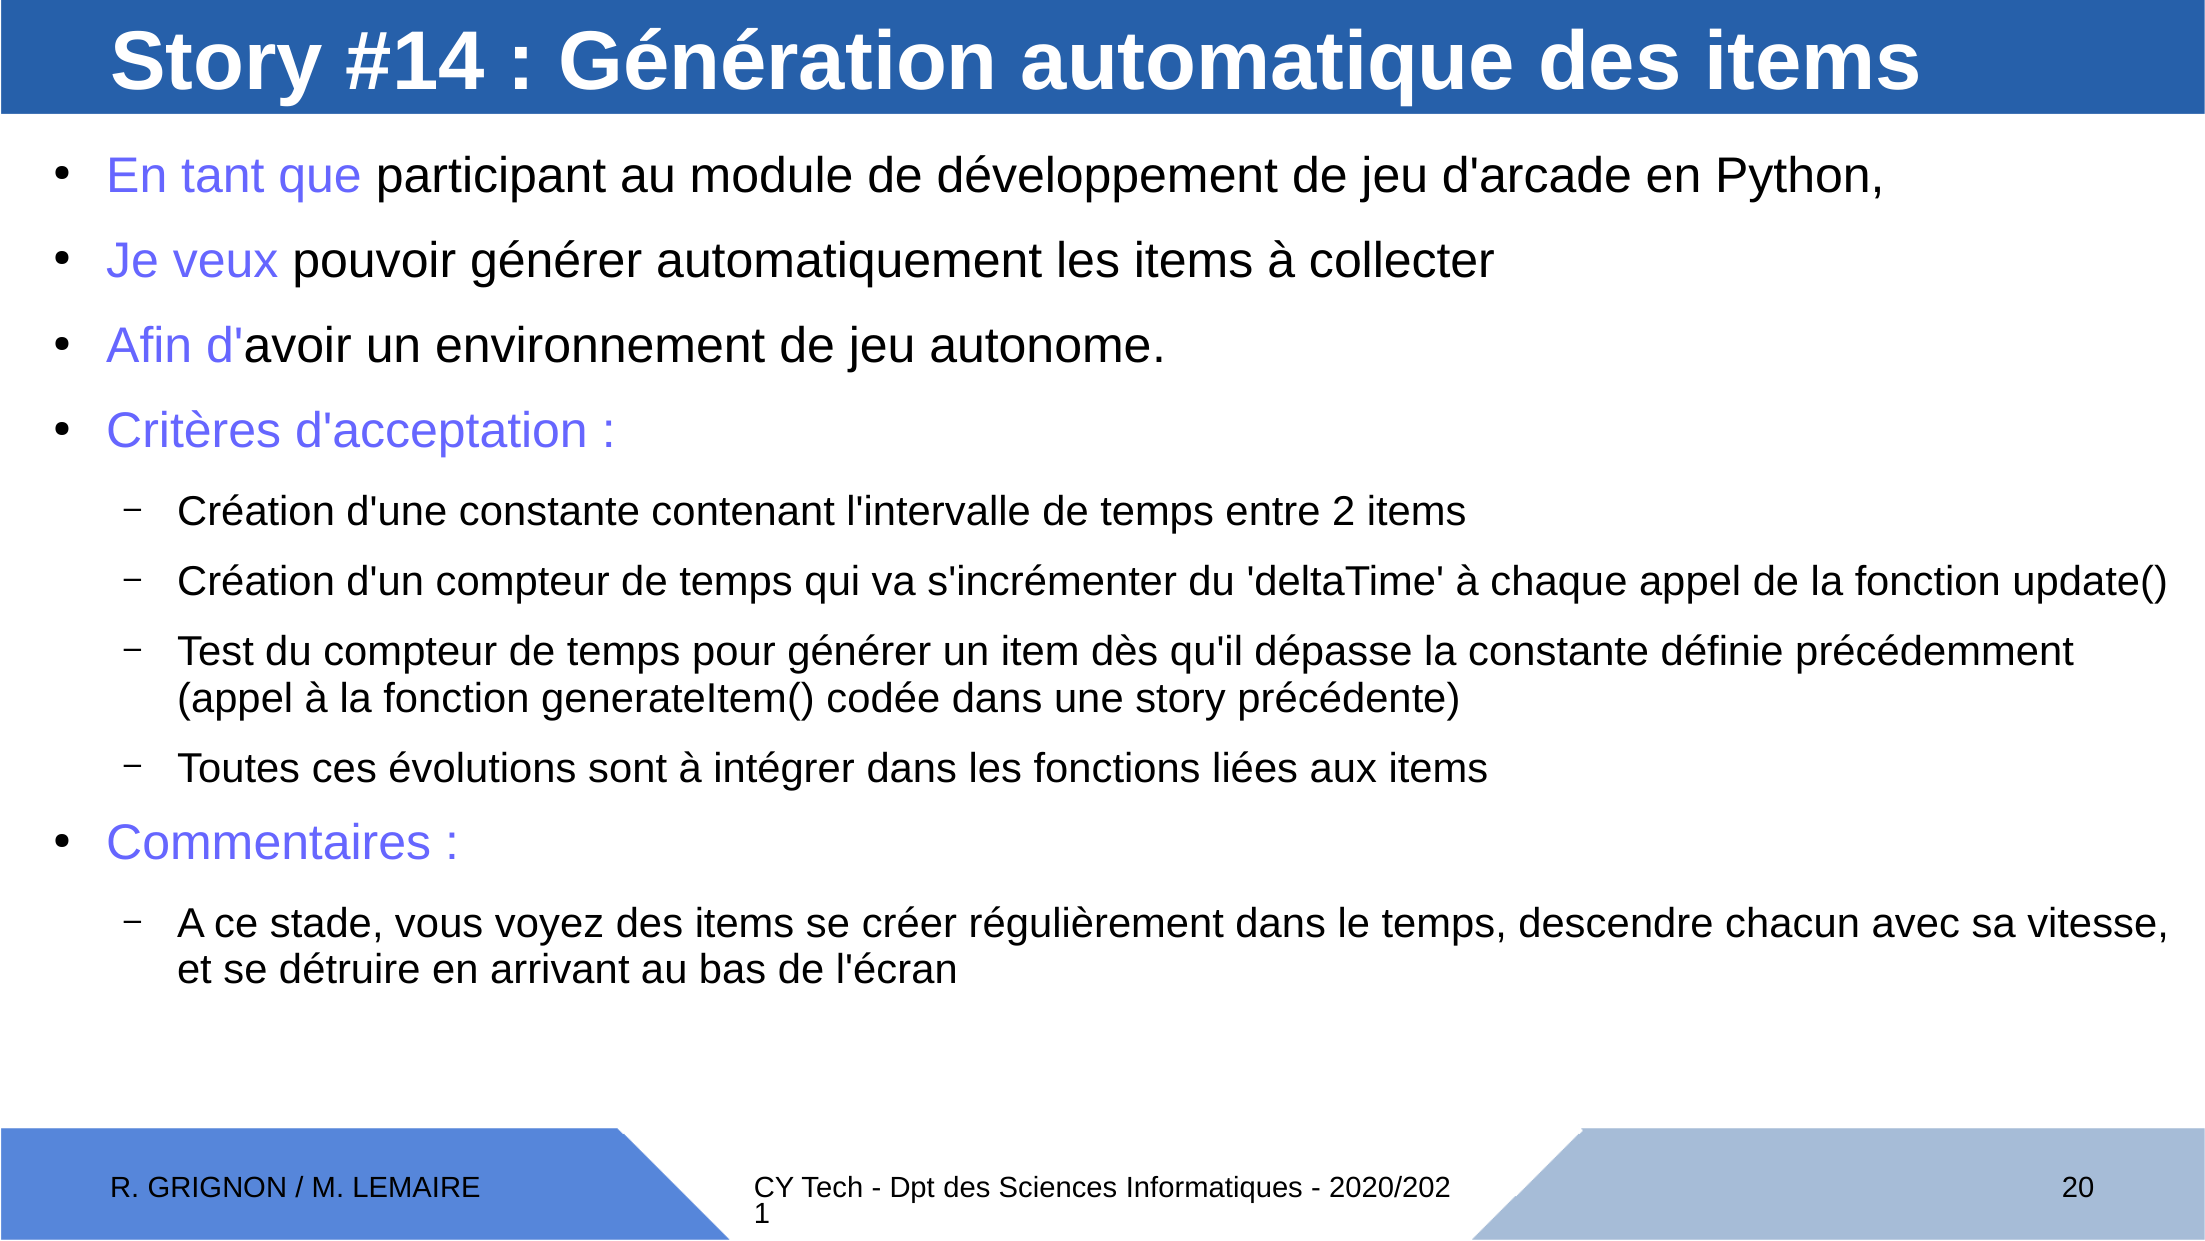

# Story #14 : Génération automatique des items
En tant que participant au module de développement de jeu d'arcade en Python,
Je veux pouvoir générer automatiquement les items à collecter
Afin d'avoir un environnement de jeu autonome.
Critères d'acceptation :
Création d'une constante contenant l'intervalle de temps entre 2 items
Création d'un compteur de temps qui va s'incrémenter du 'deltaTime' à chaque appel de la fonction update()
Test du compteur de temps pour générer un item dès qu'il dépasse la constante définie précédemment (appel à la fonction generateItem() codée dans une story précédente)
Toutes ces évolutions sont à intégrer dans les fonctions liées aux items
Commentaires :
A ce stade, vous voyez des items se créer régulièrement dans le temps, descendre chacun avec sa vitesse, et se détruire en arrivant au bas de l'écran
R. GRIGNON / M. LEMAIRE
CY Tech - Dpt des Sciences Informatiques - 2020/2021
20